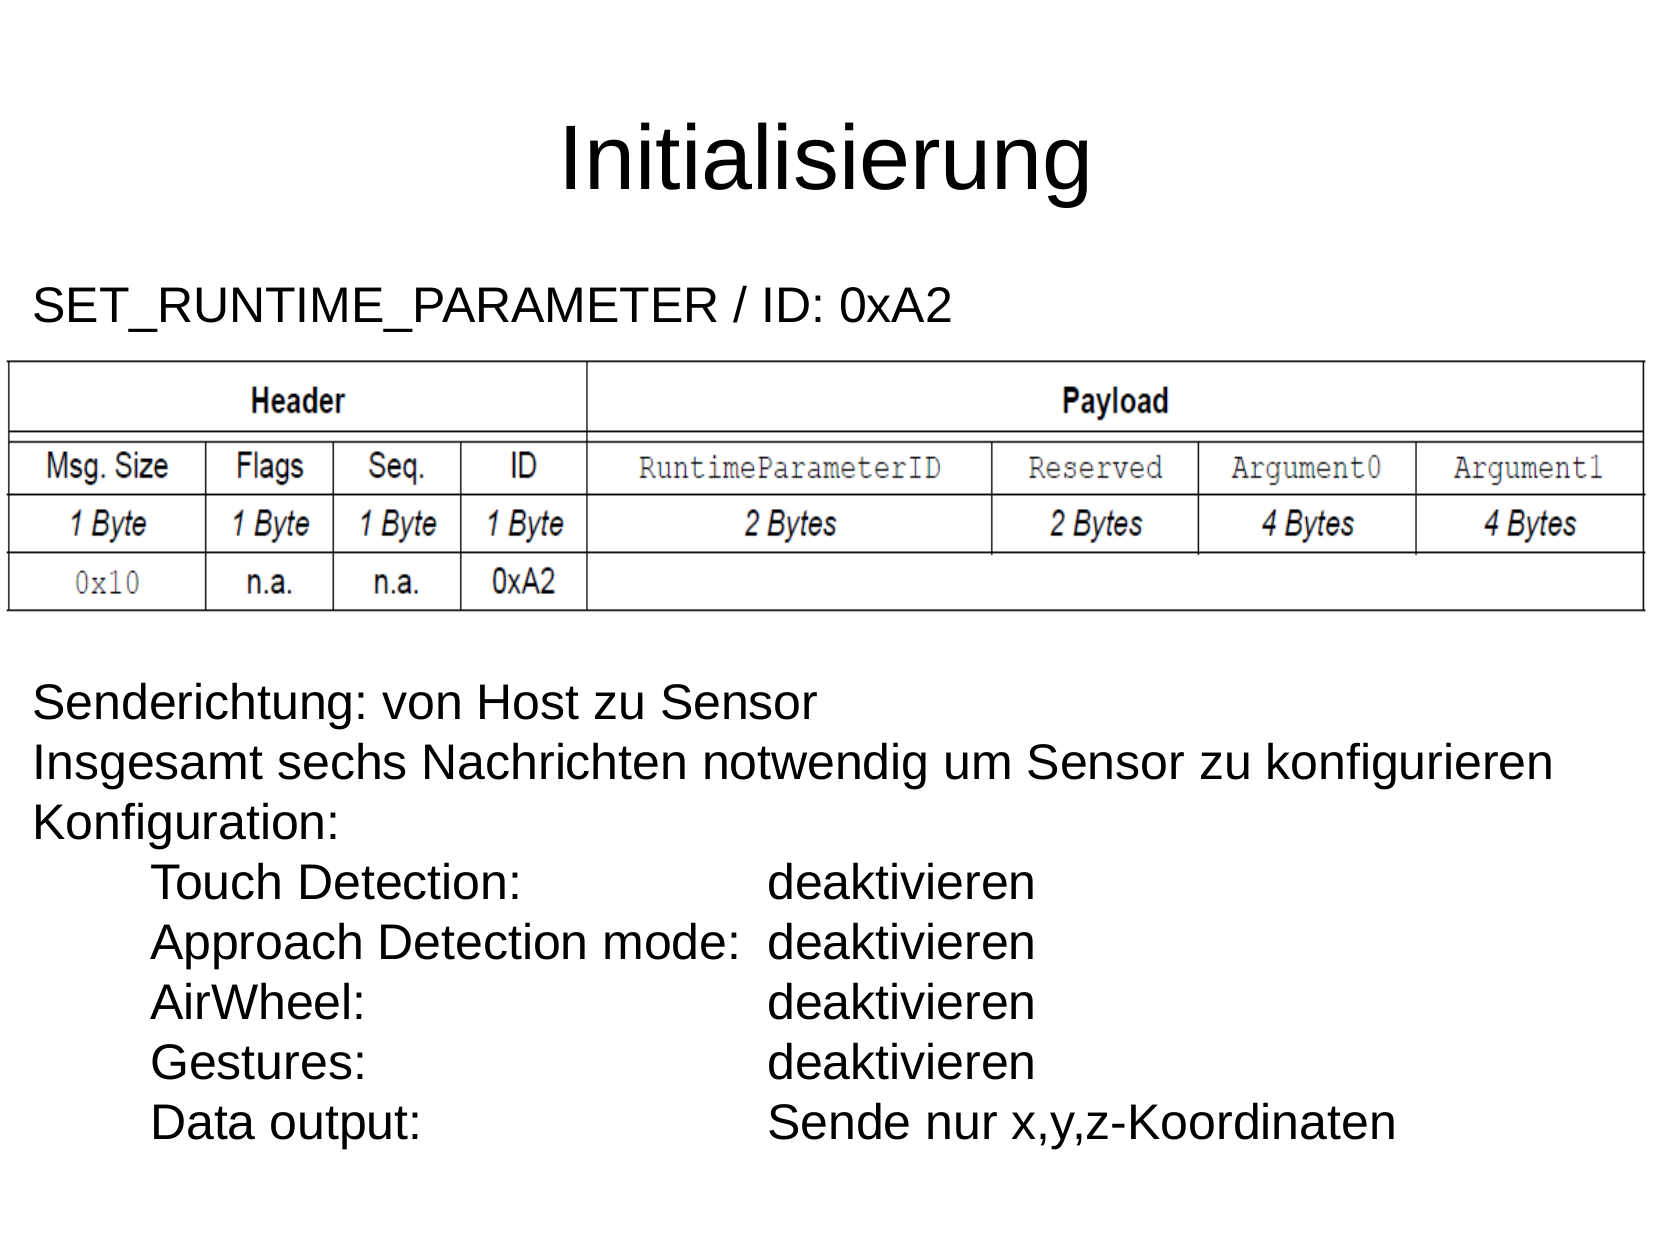

# Initialisierung
SET_RUNTIME_PARAMETER / ID: 0xA2
Senderichtung: von Host zu Sensor
Insgesamt sechs Nachrichten notwendig um Sensor zu konfigurieren
Konfiguration:
	Touch Detection: 	deaktivieren
	Approach Detection mode:	deaktivieren
	AirWheel:	deaktivieren
	Gestures:	deaktivieren
	Data output:	Sende nur x,y,z-Koordinaten